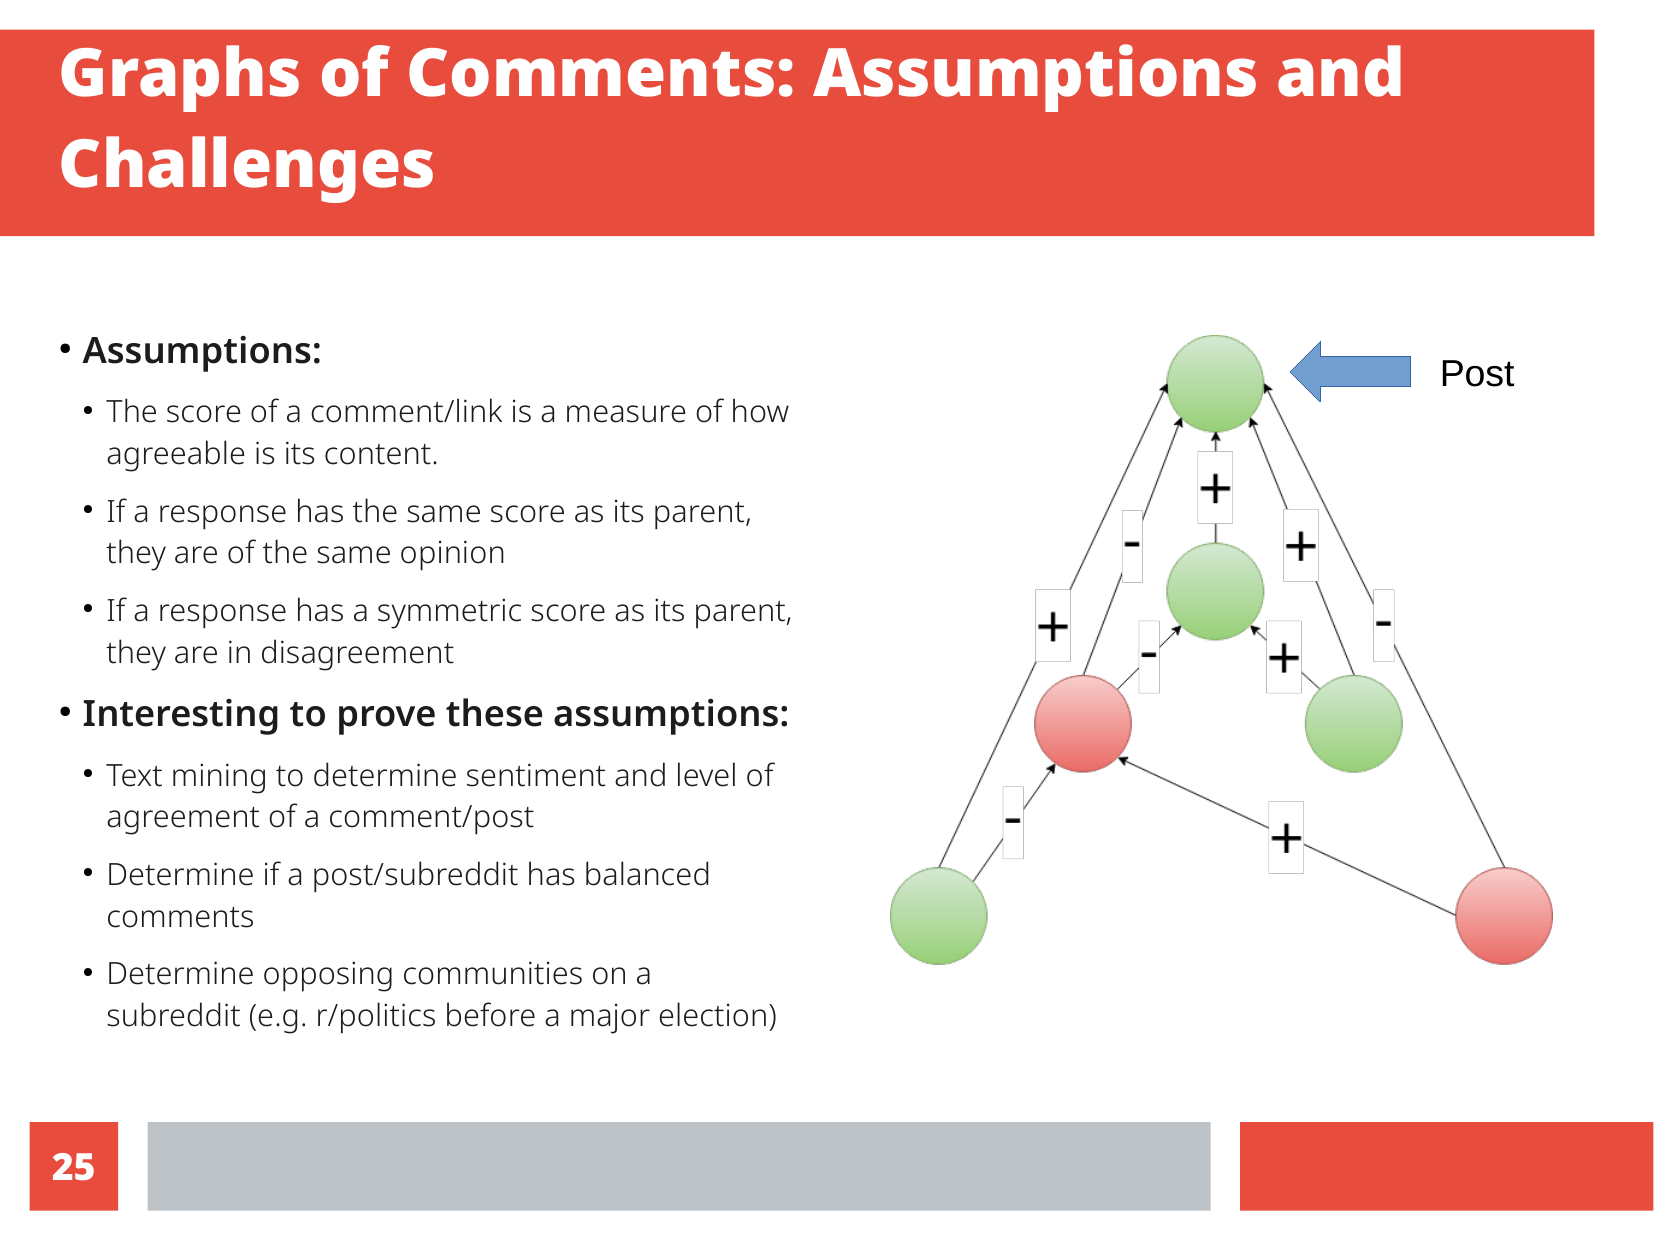

# Graphs of Comments: Assumptions and Challenges
Assumptions:
The score of a comment/link is a measure of how agreeable is its content.
If a response has the same score as its parent, they are of the same opinion
If a response has a symmetric score as its parent, they are in disagreement
Interesting to prove these assumptions:
Text mining to determine sentiment and level of agreement of a comment/post
Determine if a post/subreddit has balanced comments
Determine opposing communities on a subreddit (e.g. r/politics before a major election)
Post
25